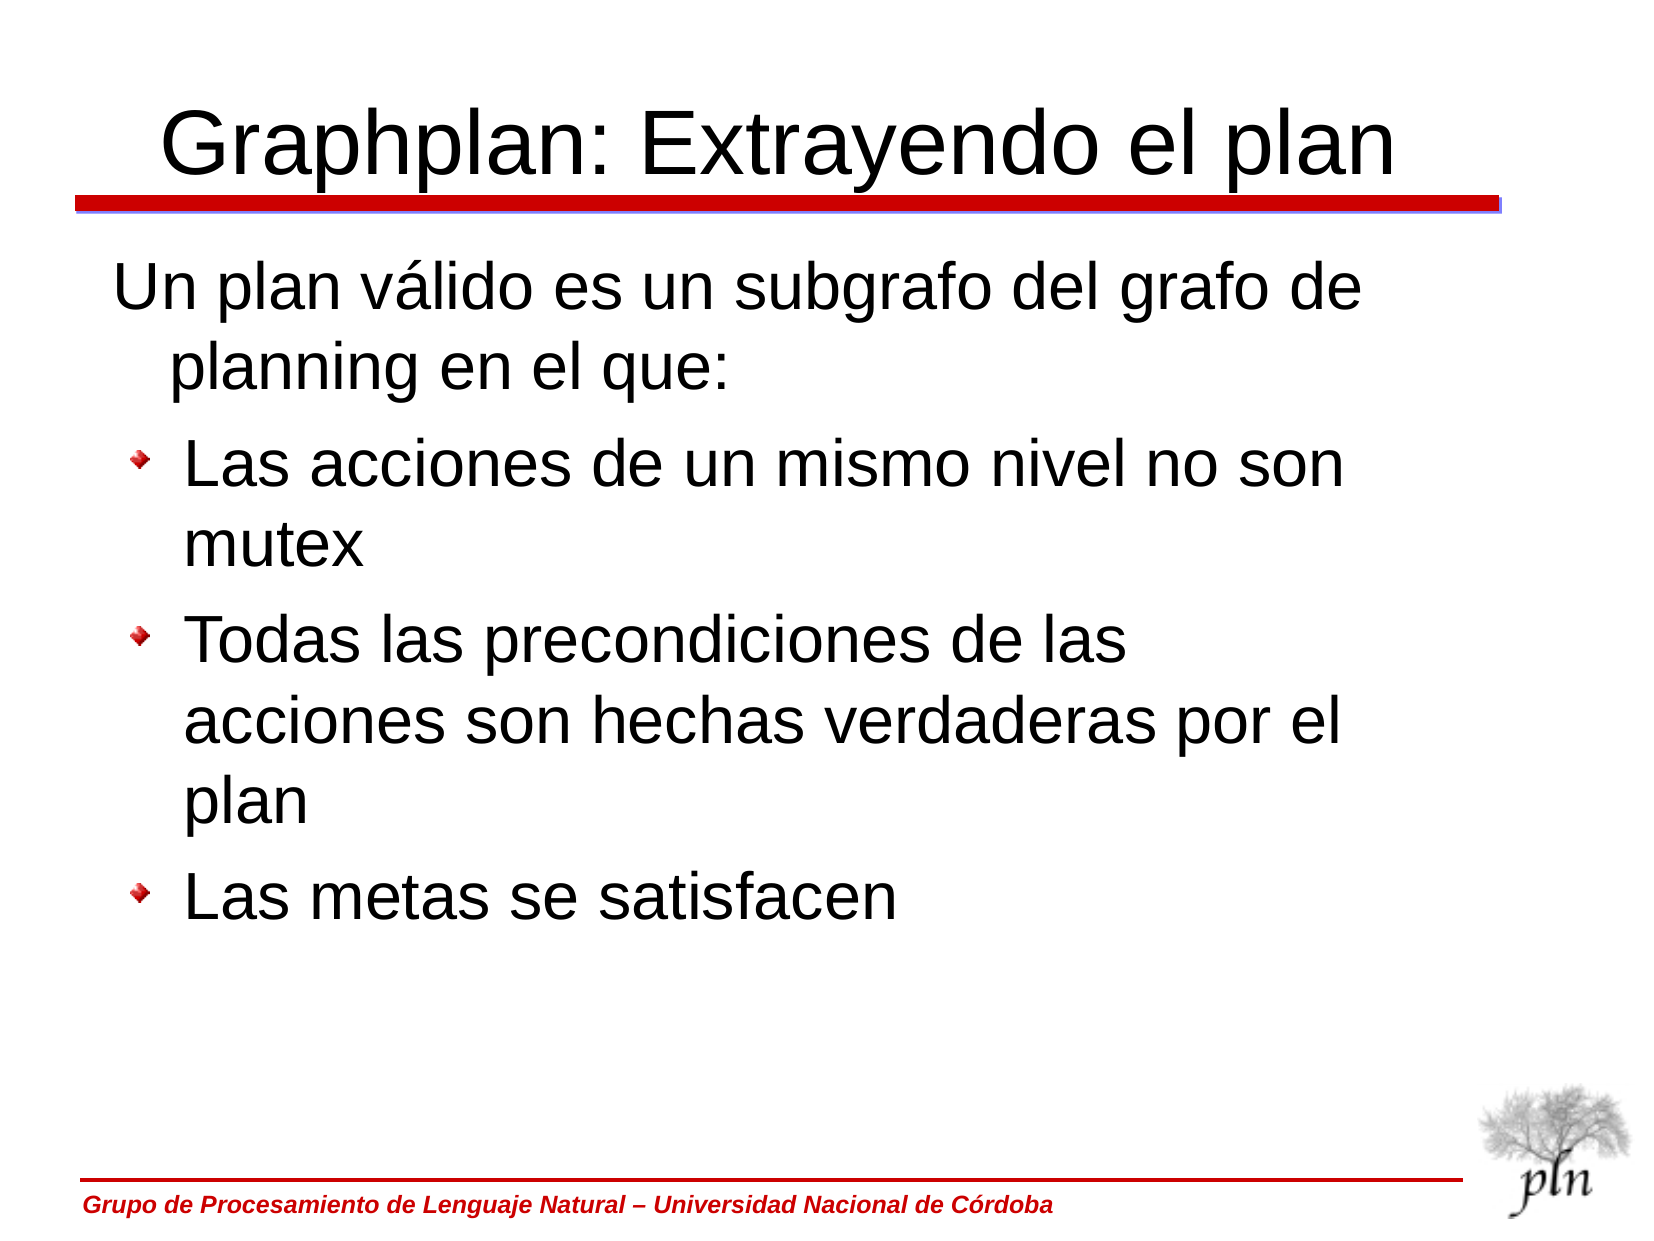

# Graphplan: Extrayendo el plan
Un plan válido es un subgrafo del grafo de planning en el que:
Las acciones de un mismo nivel no son mutex
Todas las precondiciones de las acciones son hechas verdaderas por el plan
Las metas se satisfacen